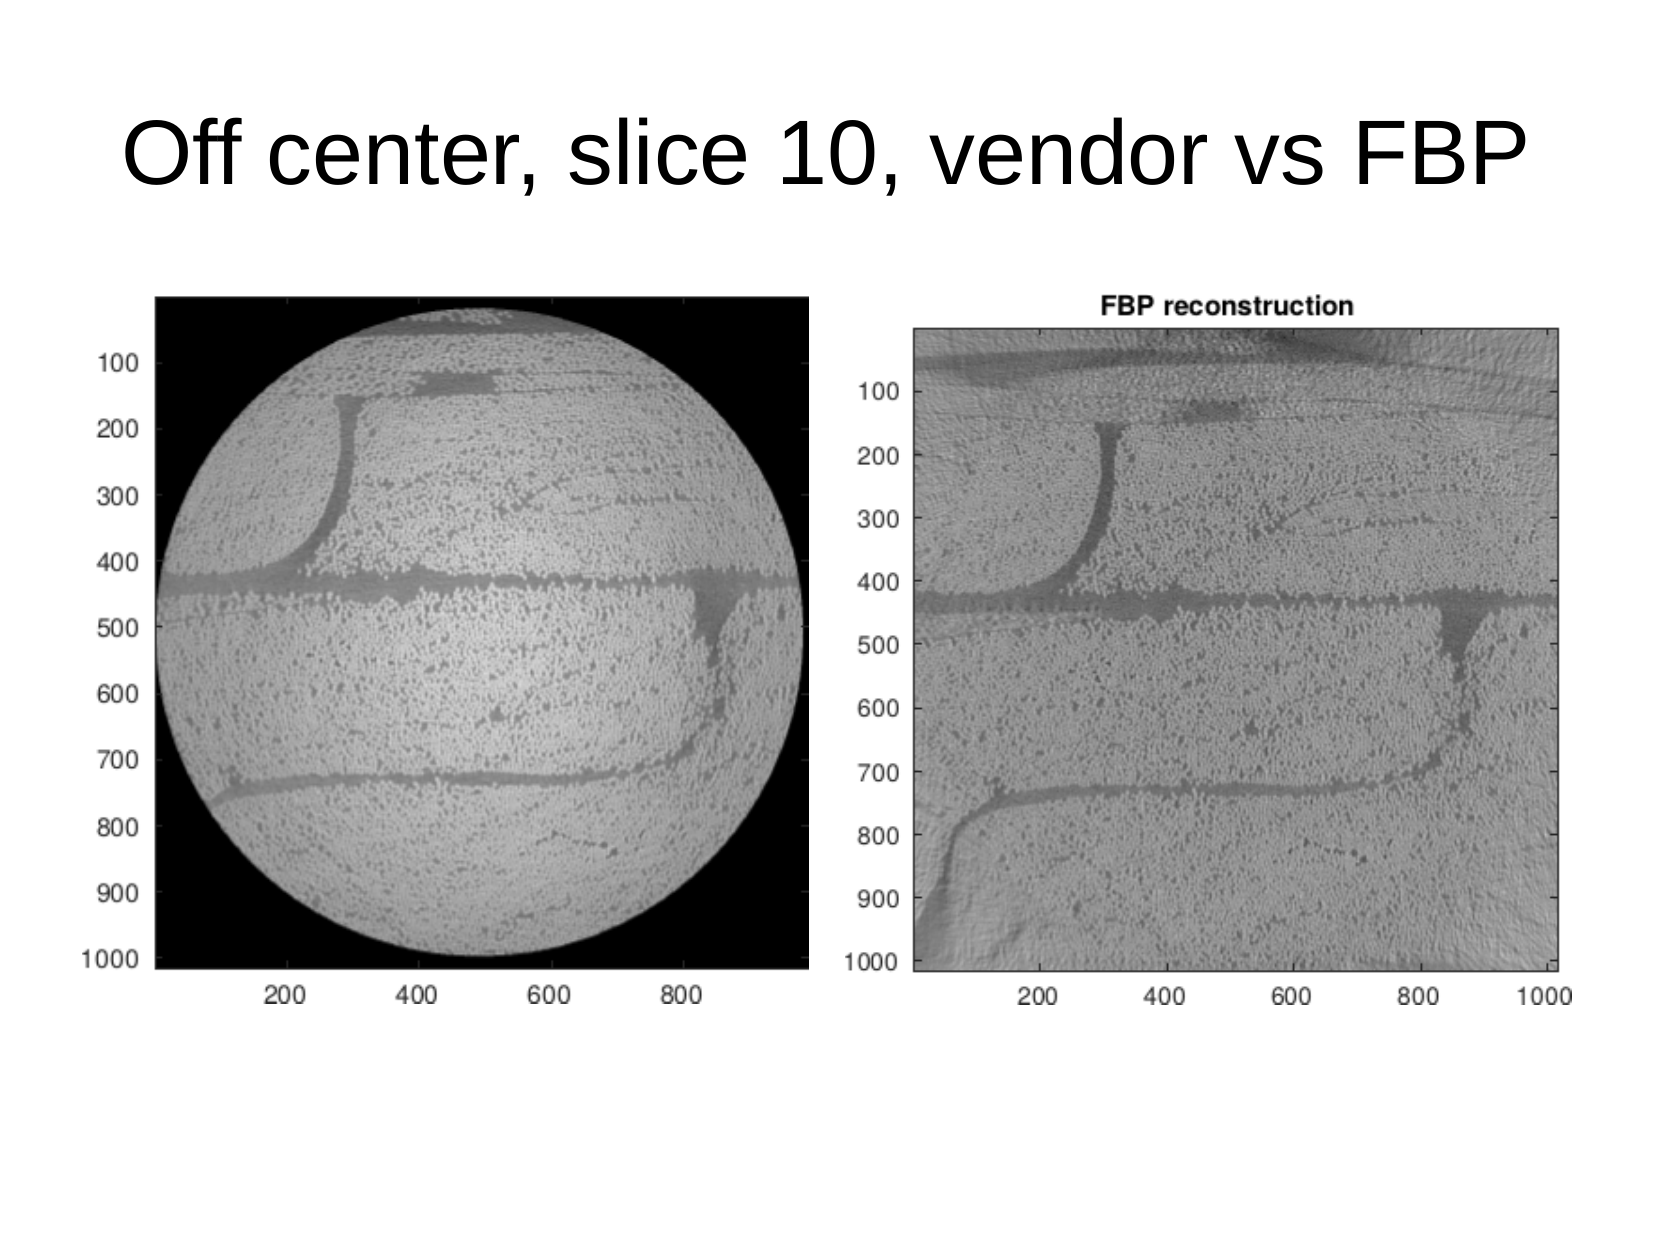

# Off center, slice 10, vendor vs FBP